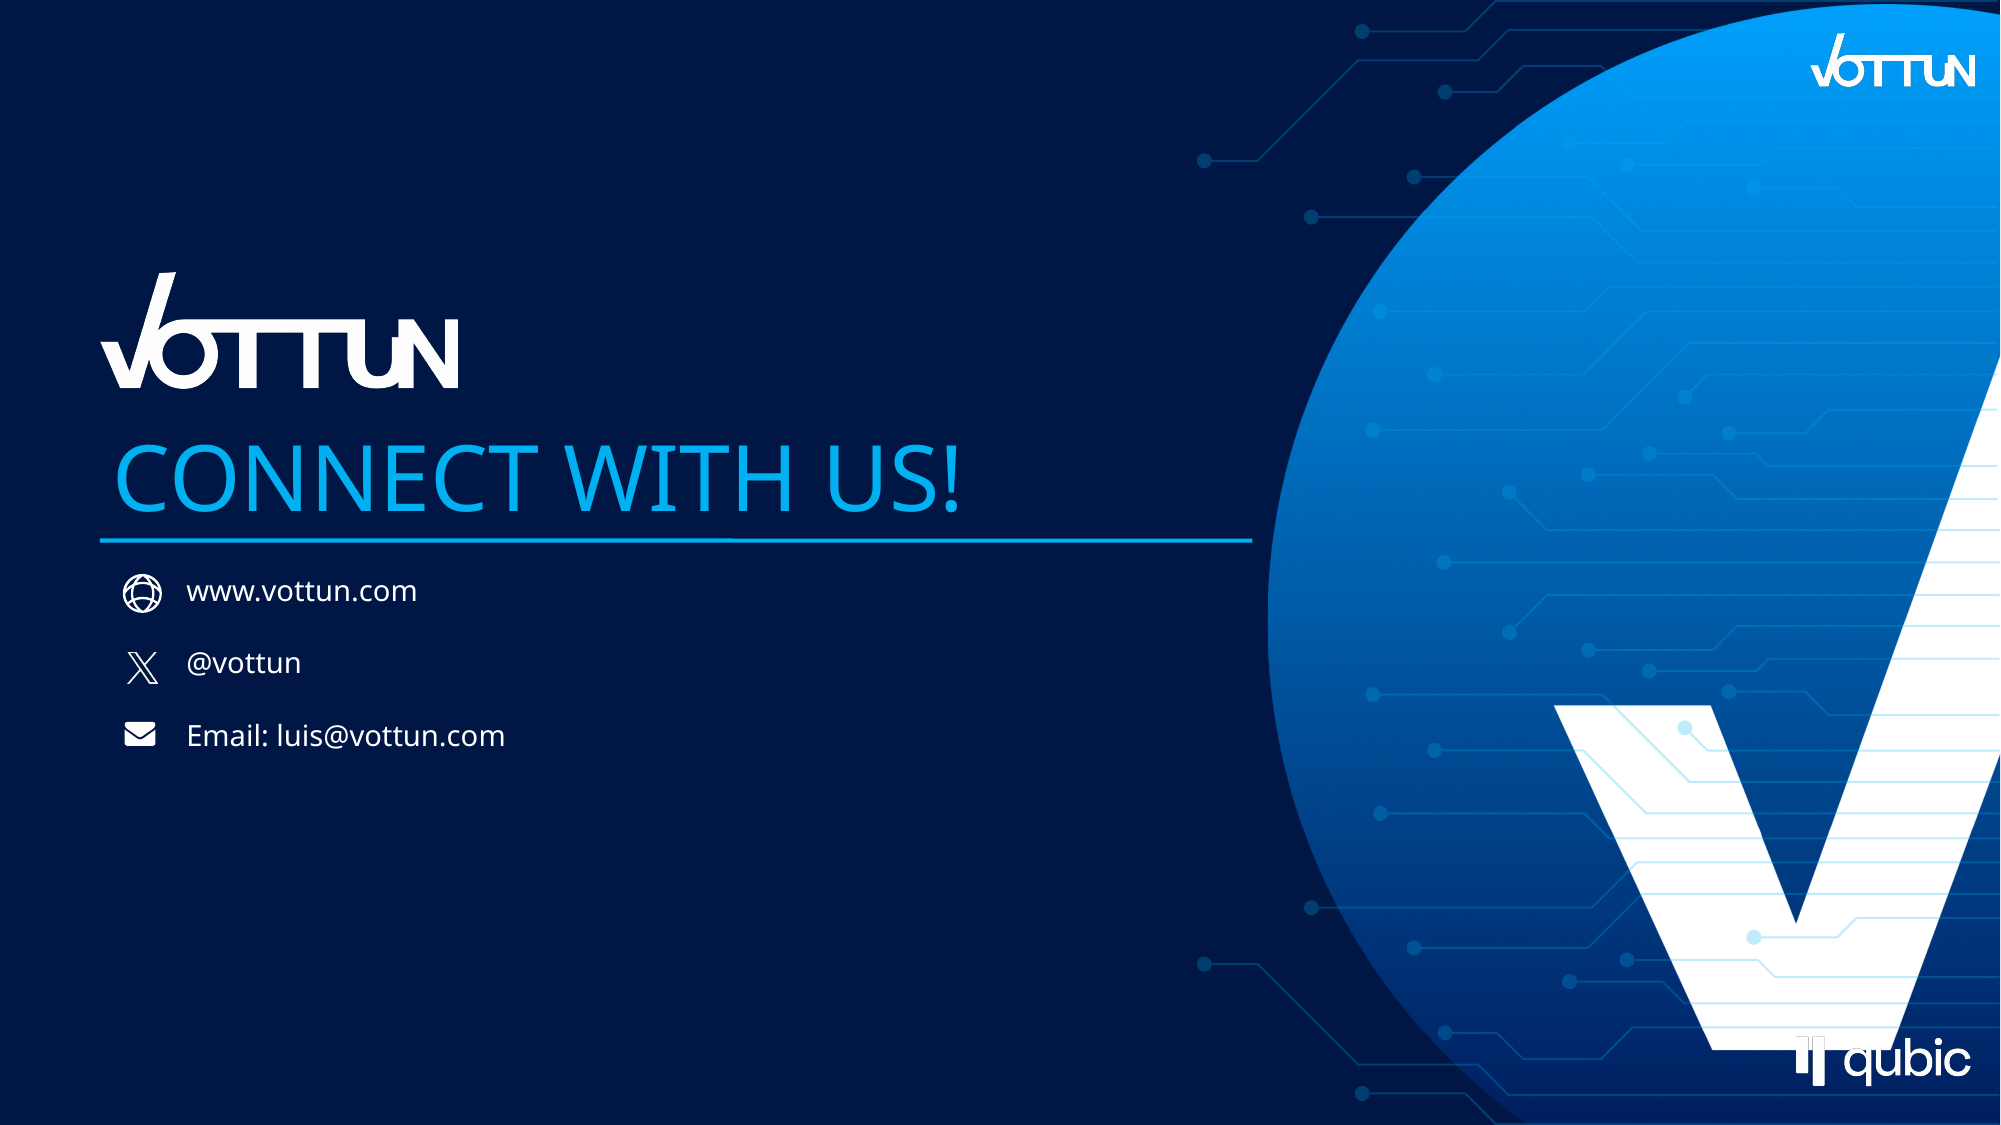

CONNECT WITH US!
www.vottun.com
@vottun
Email: luis@vottun.com